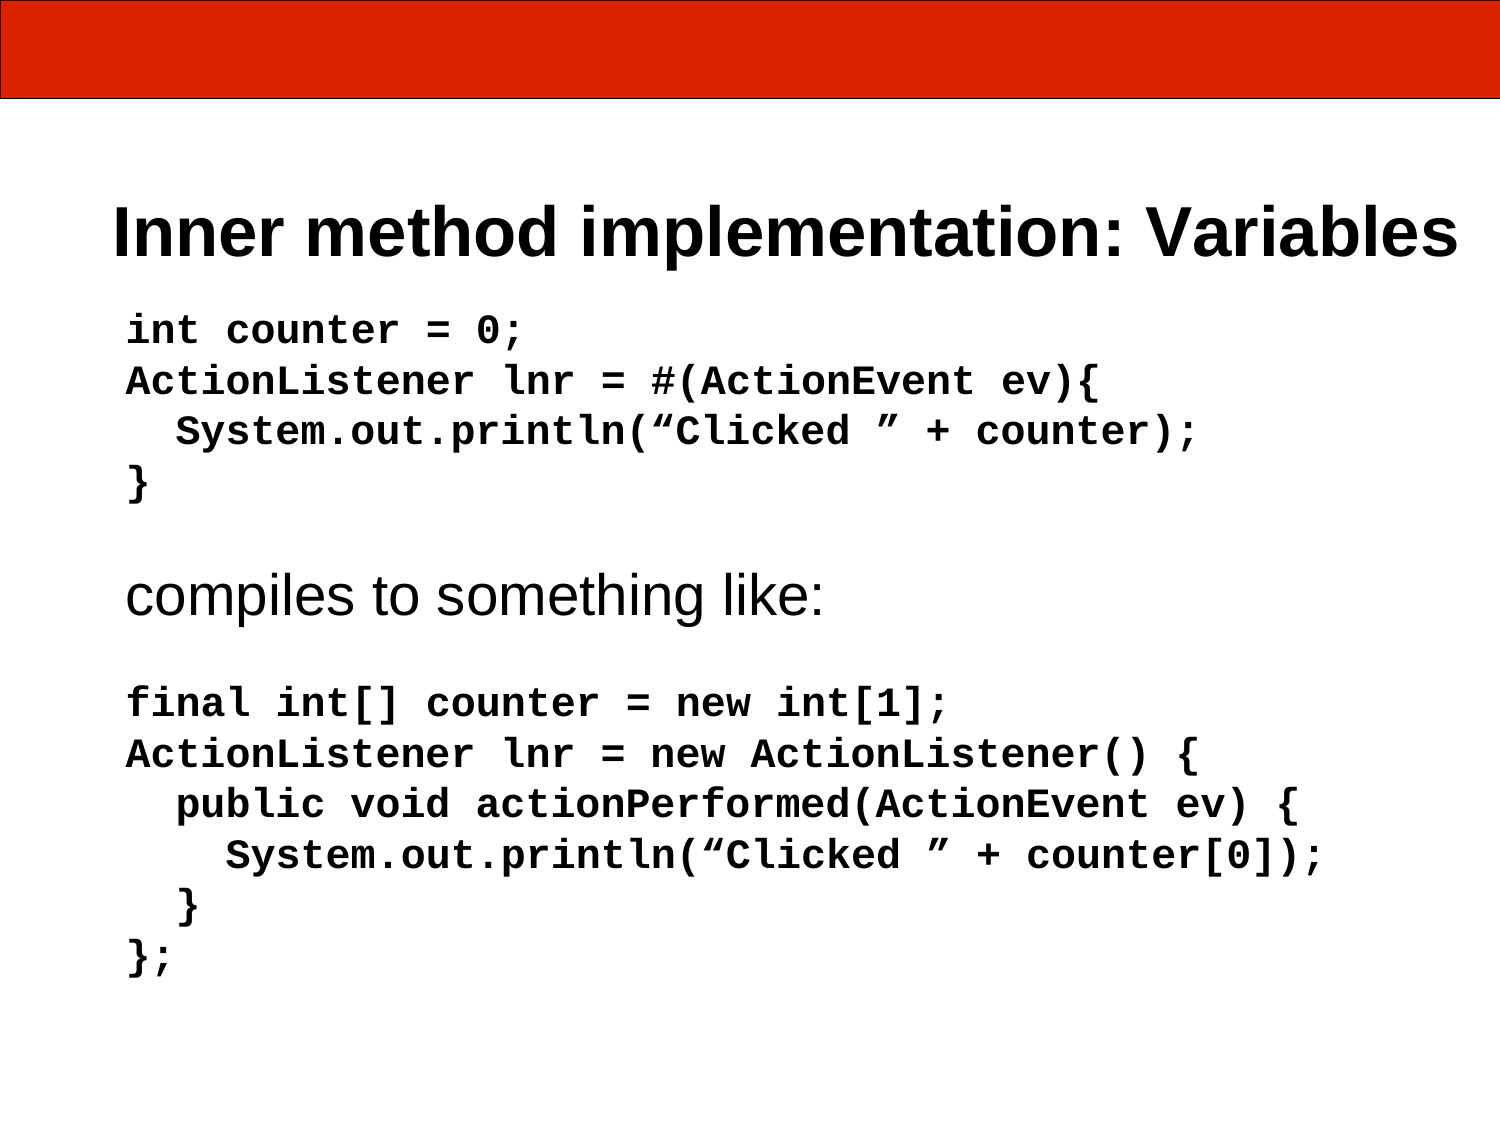

# Inner method implementation: Variables
int counter = 0;
ActionListener lnr = #(ActionEvent ev){
 System.out.println(“Clicked ” + counter);
}
compiles to something like:
final int[] counter = new int[1];
ActionListener lnr = new ActionListener() {
 public void actionPerformed(ActionEvent ev) {
 System.out.println(“Clicked ” + counter[0]);
 }
};